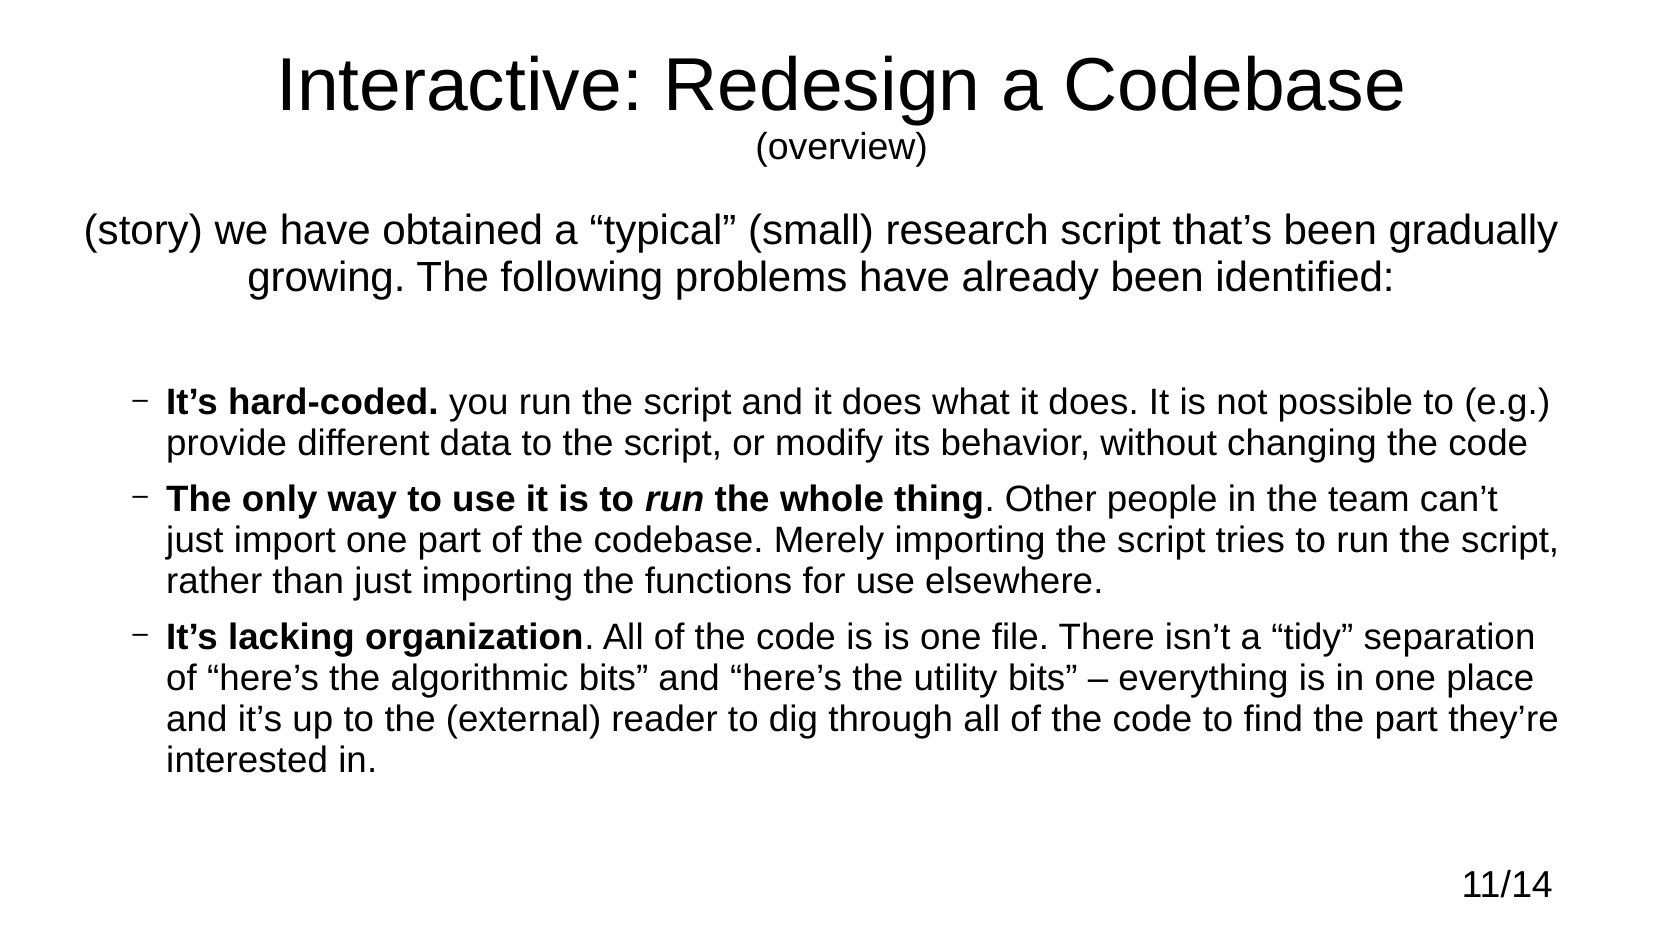

# Interactive: Redesign a Codebase (overview)
(story) we have obtained a “typical” (small) research script that’s been gradually growing. The following problems have already been identified:
It’s hard-coded. you run the script and it does what it does. It is not possible to (e.g.) provide different data to the script, or modify its behavior, without changing the code
The only way to use it is to run the whole thing. Other people in the team can’t just import one part of the codebase. Merely importing the script tries to run the script, rather than just importing the functions for use elsewhere.
It’s lacking organization. All of the code is is one file. There isn’t a “tidy” separation of “here’s the algorithmic bits” and “here’s the utility bits” – everything is in one place and it’s up to the (external) reader to dig through all of the code to find the part they’re interested in.